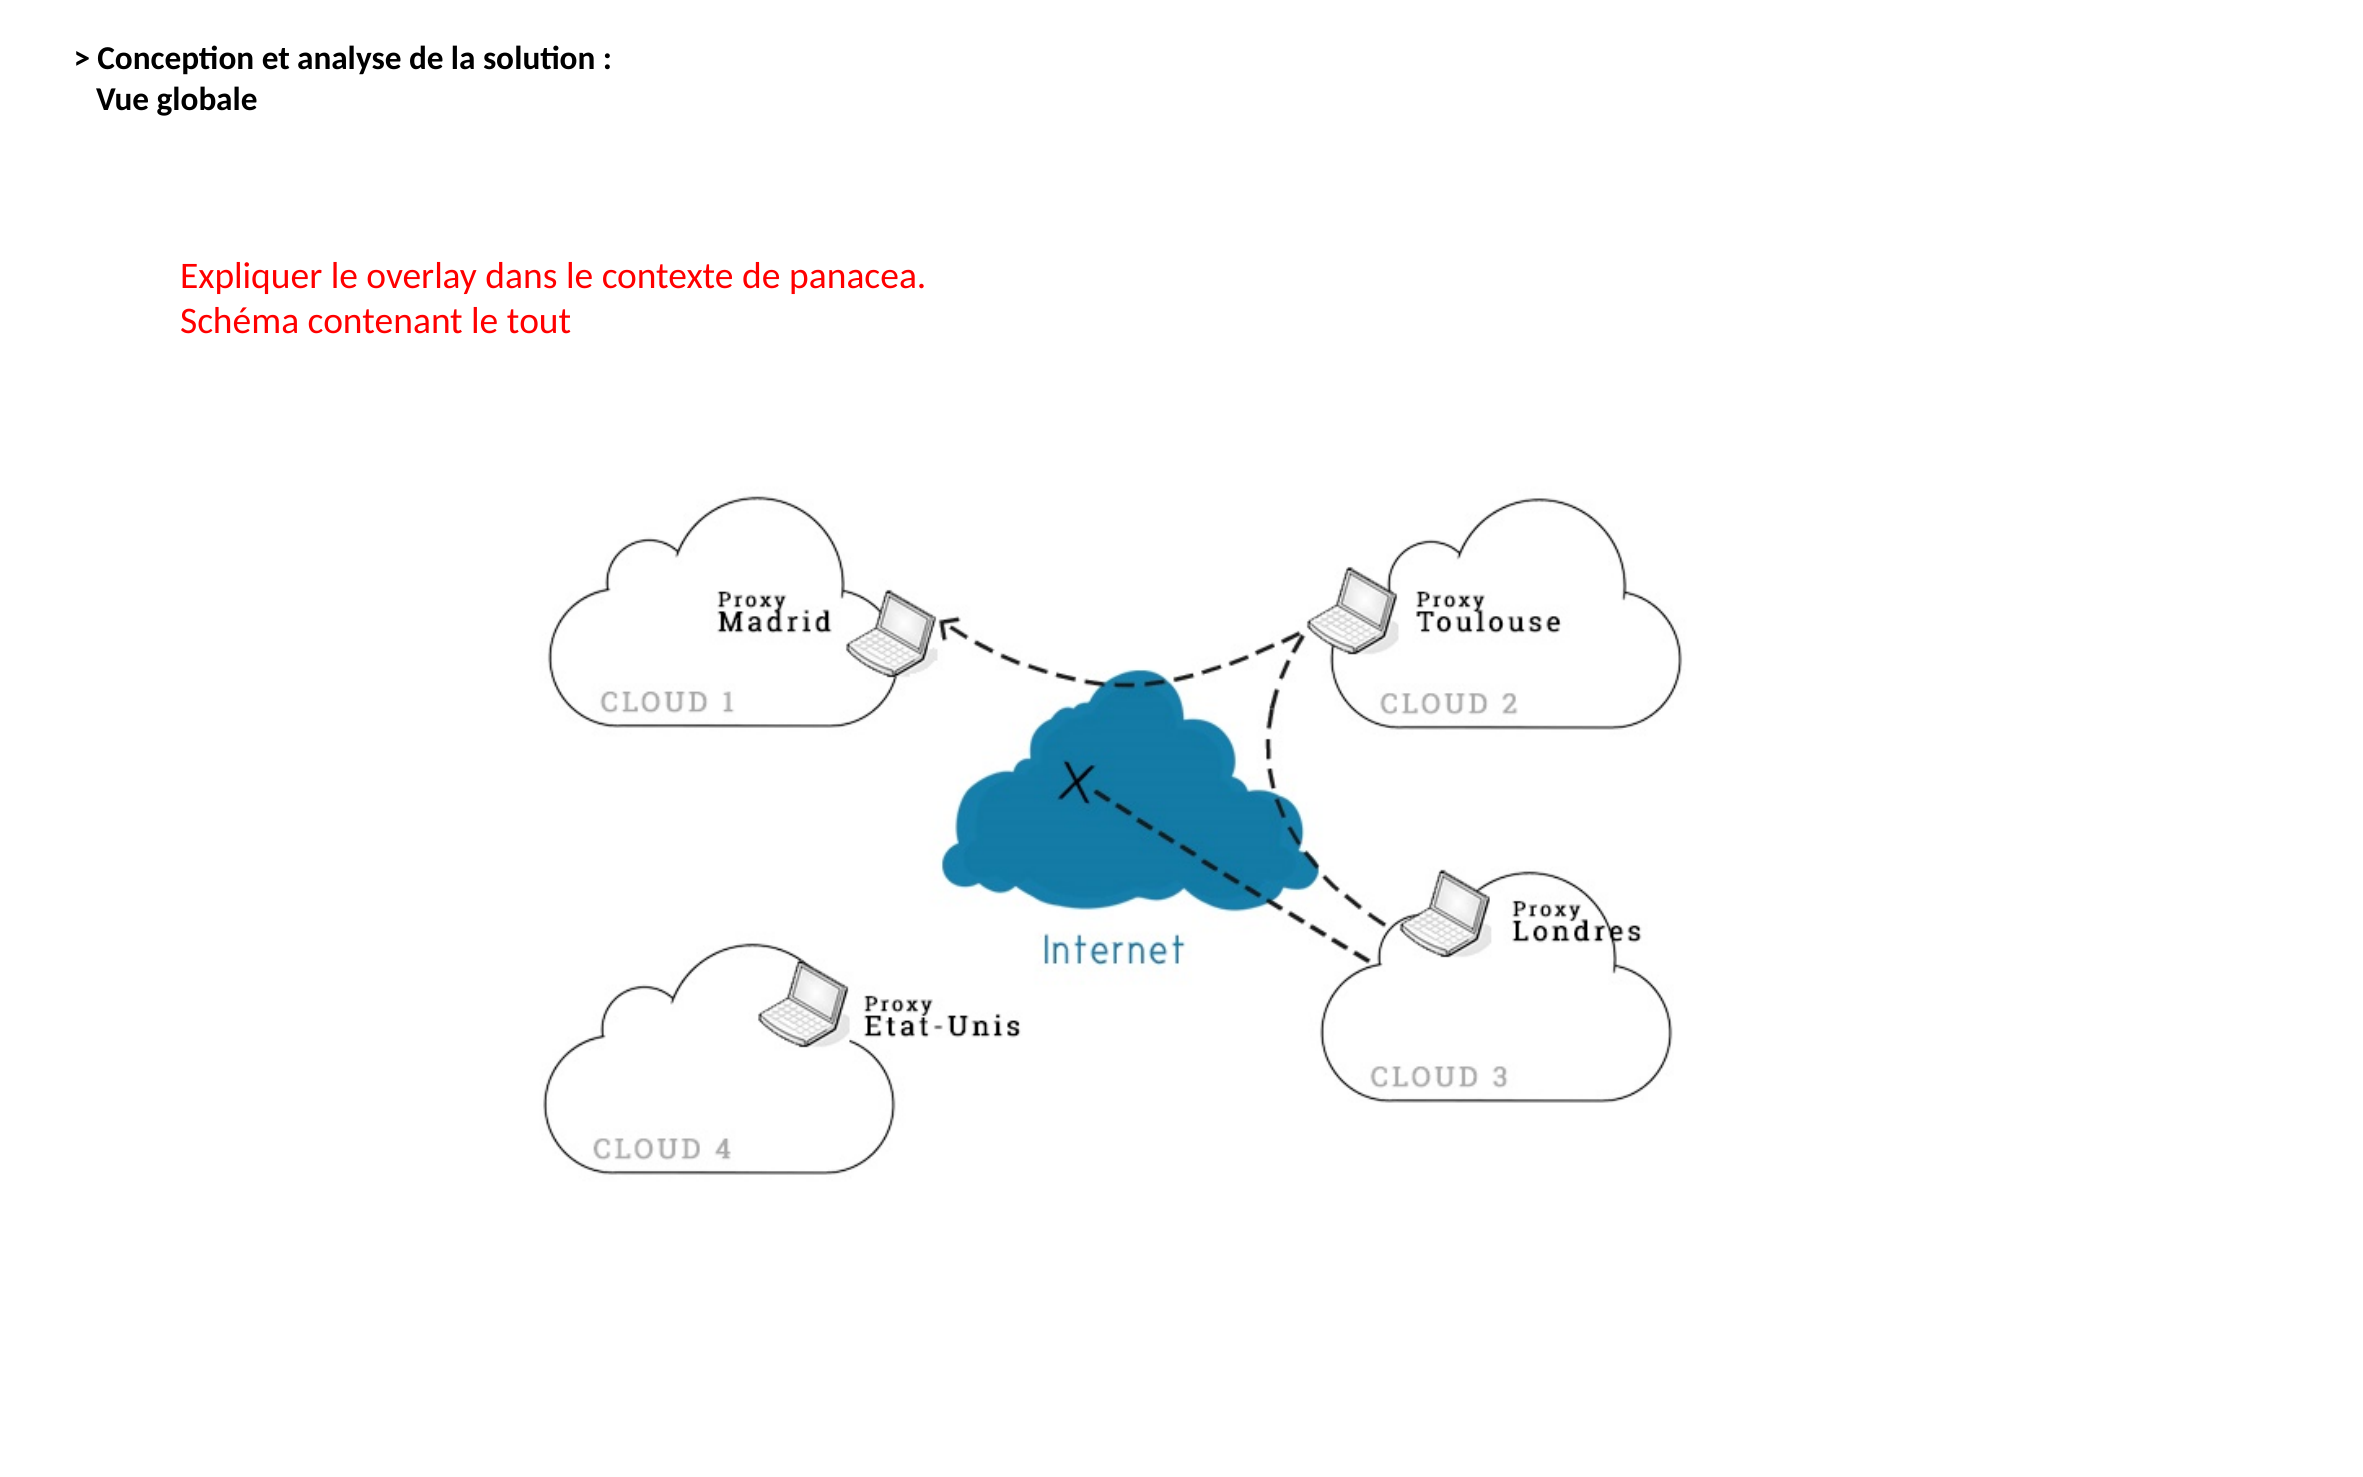

> Conception et analyse de la solution :
 Vue globale
Expliquer le overlay dans le contexte de panacea.
Schéma contenant le tout